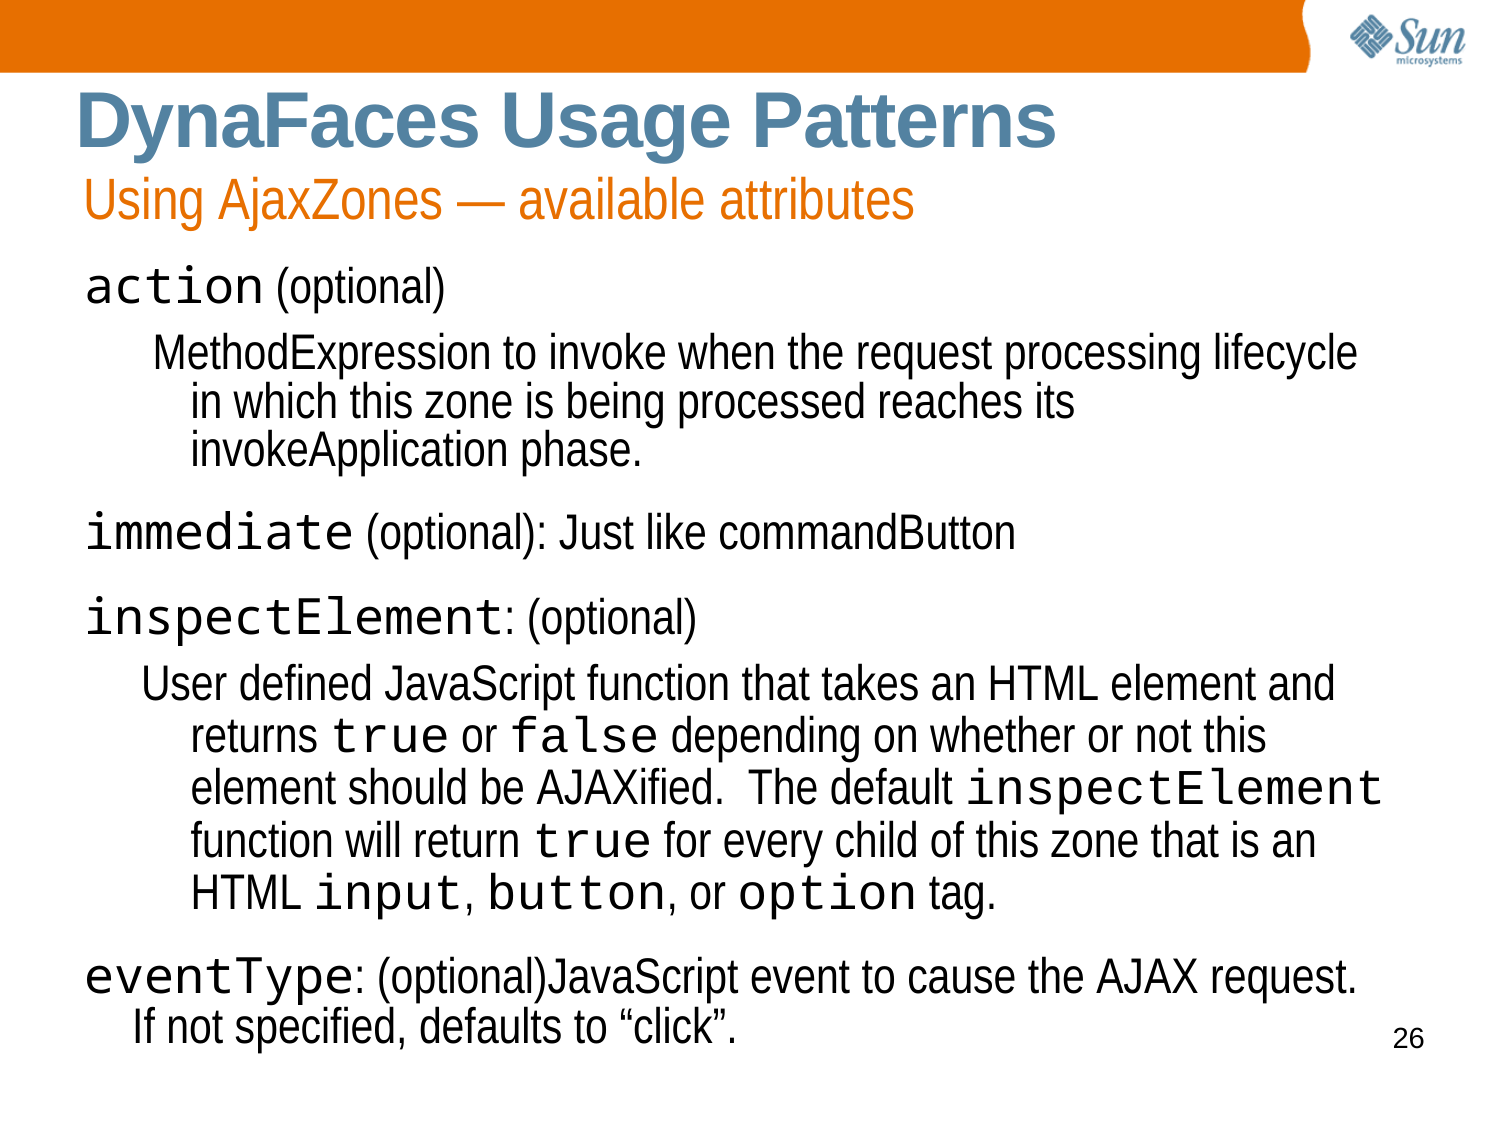

# DynaFaces Usage Patterns
Using AjaxZones — available attributes
action (optional)
 MethodExpression to invoke when the request processing lifecycle in which this zone is being processed reaches its invokeApplication phase.
immediate (optional): Just like commandButton
inspectElement: (optional)
User defined JavaScript function that takes an HTML element and returns true or false depending on whether or not this element should be AJAXified. The default inspectElement function will return true for every child of this zone that is an HTML input, button, or option tag.
eventType: (optional)JavaScript event to cause the AJAX request. If not specified, defaults to “click”.
26